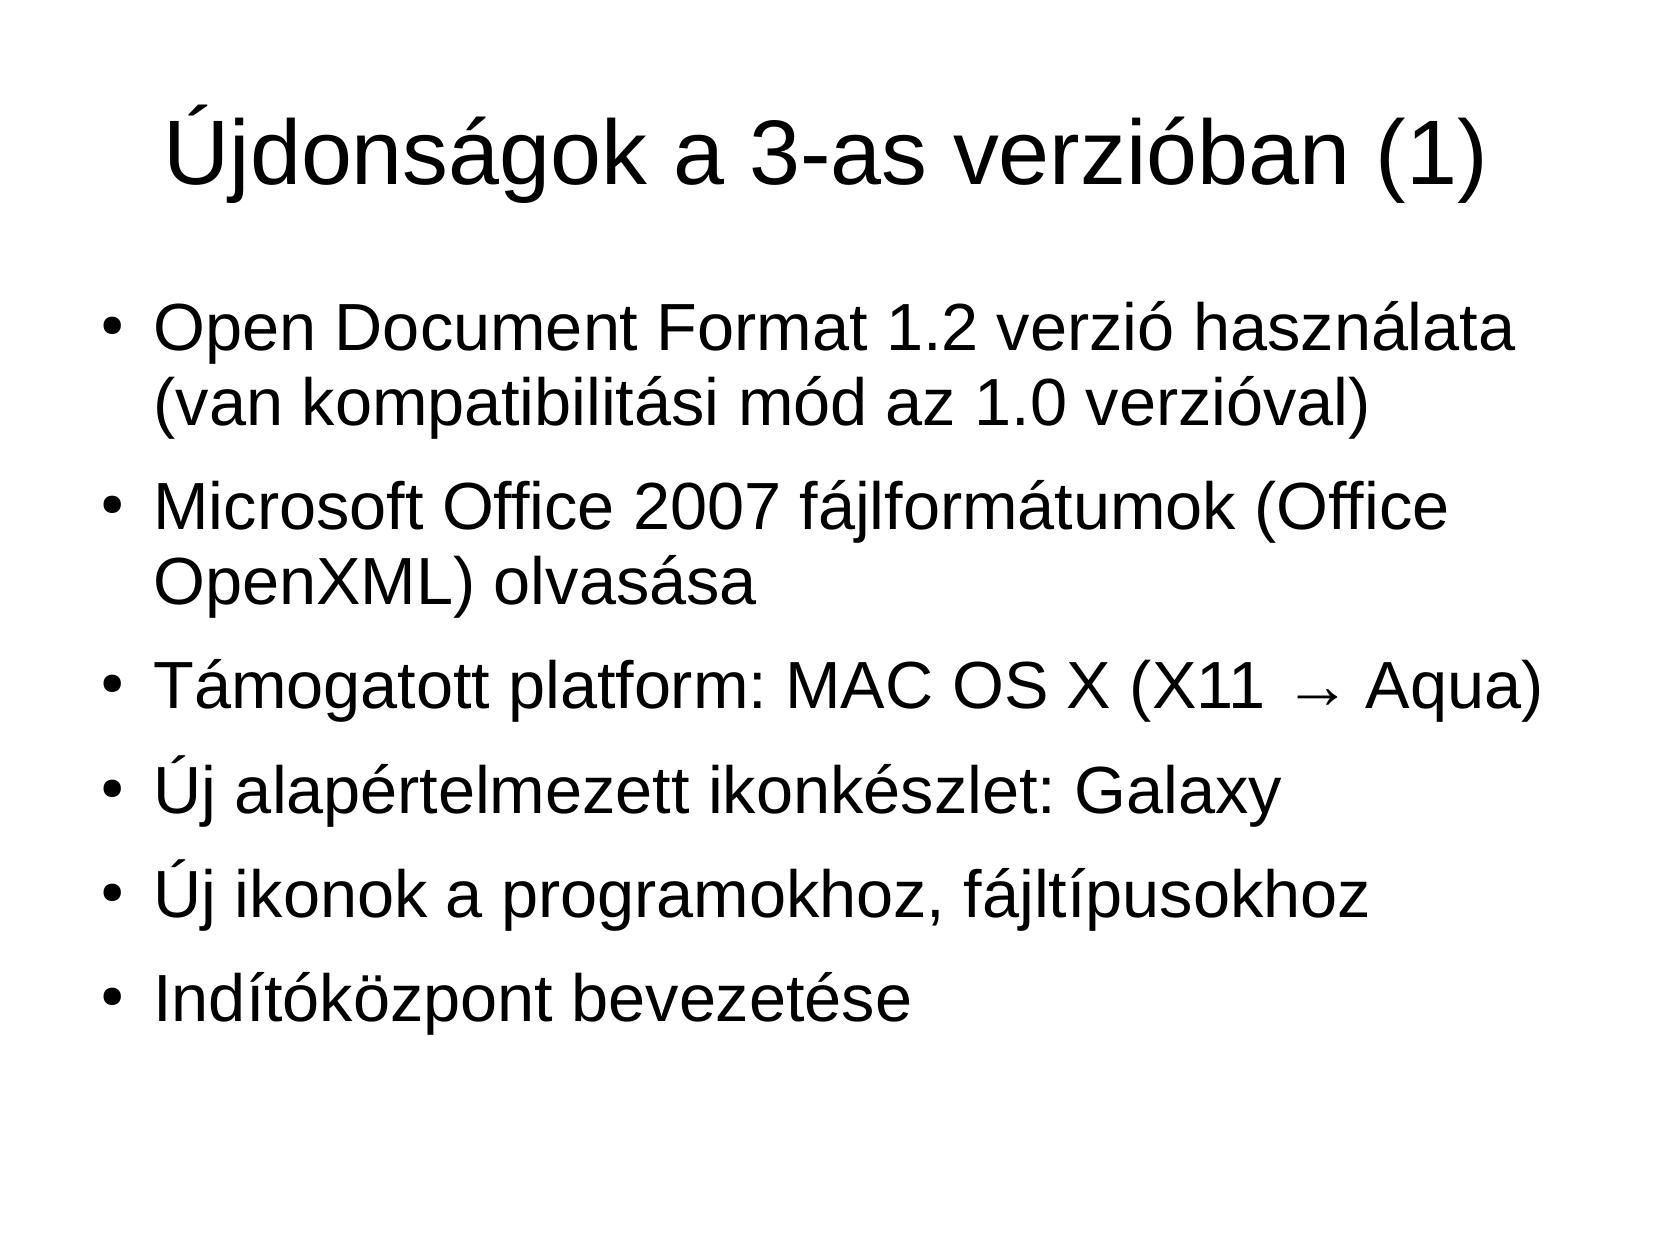

# Újdonságok a 3-as verzióban (1)
Open Document Format 1.2 verzió használata (van kompatibilitási mód az 1.0 verzióval)
Microsoft Office 2007 fájlformátumok (Office OpenXML) olvasása
Támogatott platform: MAC OS X (X11 → Aqua)
Új alapértelmezett ikonkészlet: Galaxy
Új ikonok a programokhoz, fájltípusokhoz
Indítóközpont bevezetése